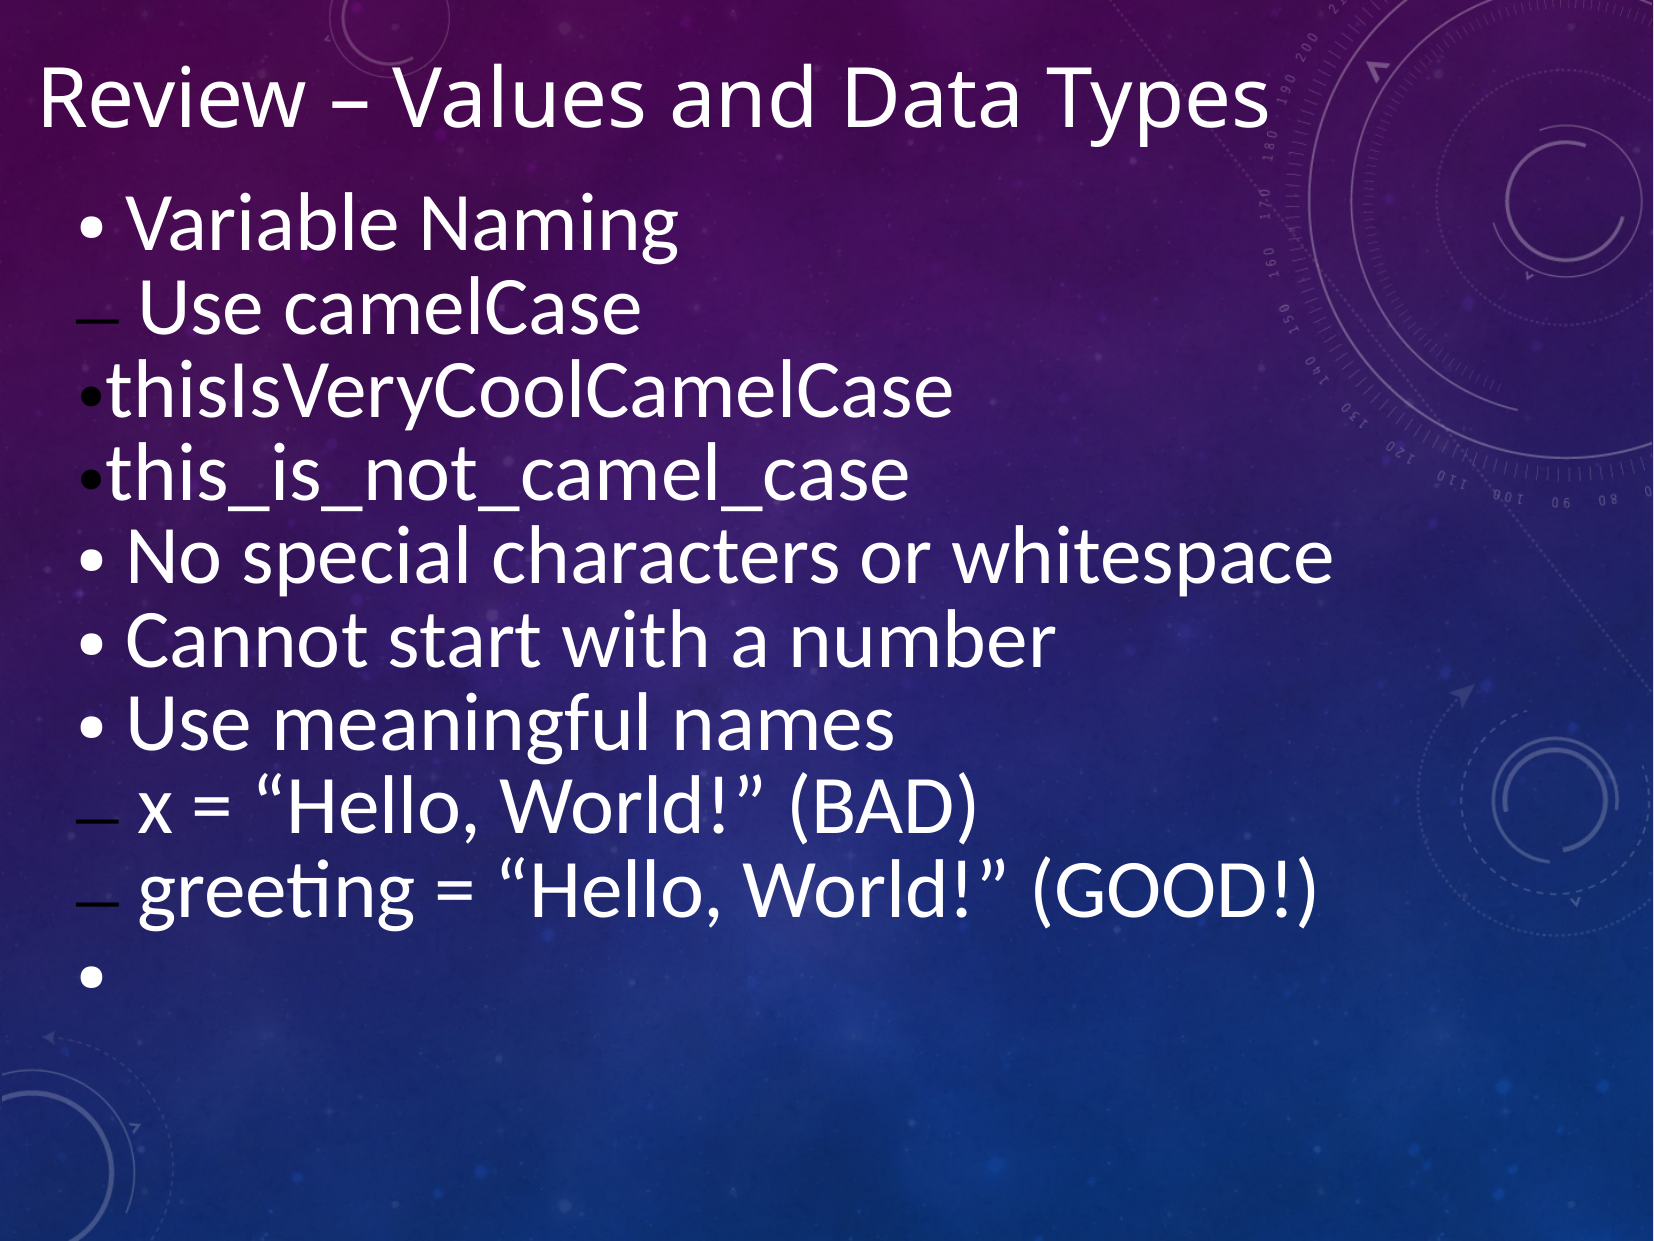

Review – Values and Data Types
 Variable Naming
 Use camelCase
thisIsVeryCoolCamelCase
this_is_not_camel_case
 No special characters or whitespace
 Cannot start with a number
 Use meaningful names
 x = “Hello, World!” (BAD)
 greeting = “Hello, World!” (GOOD!)